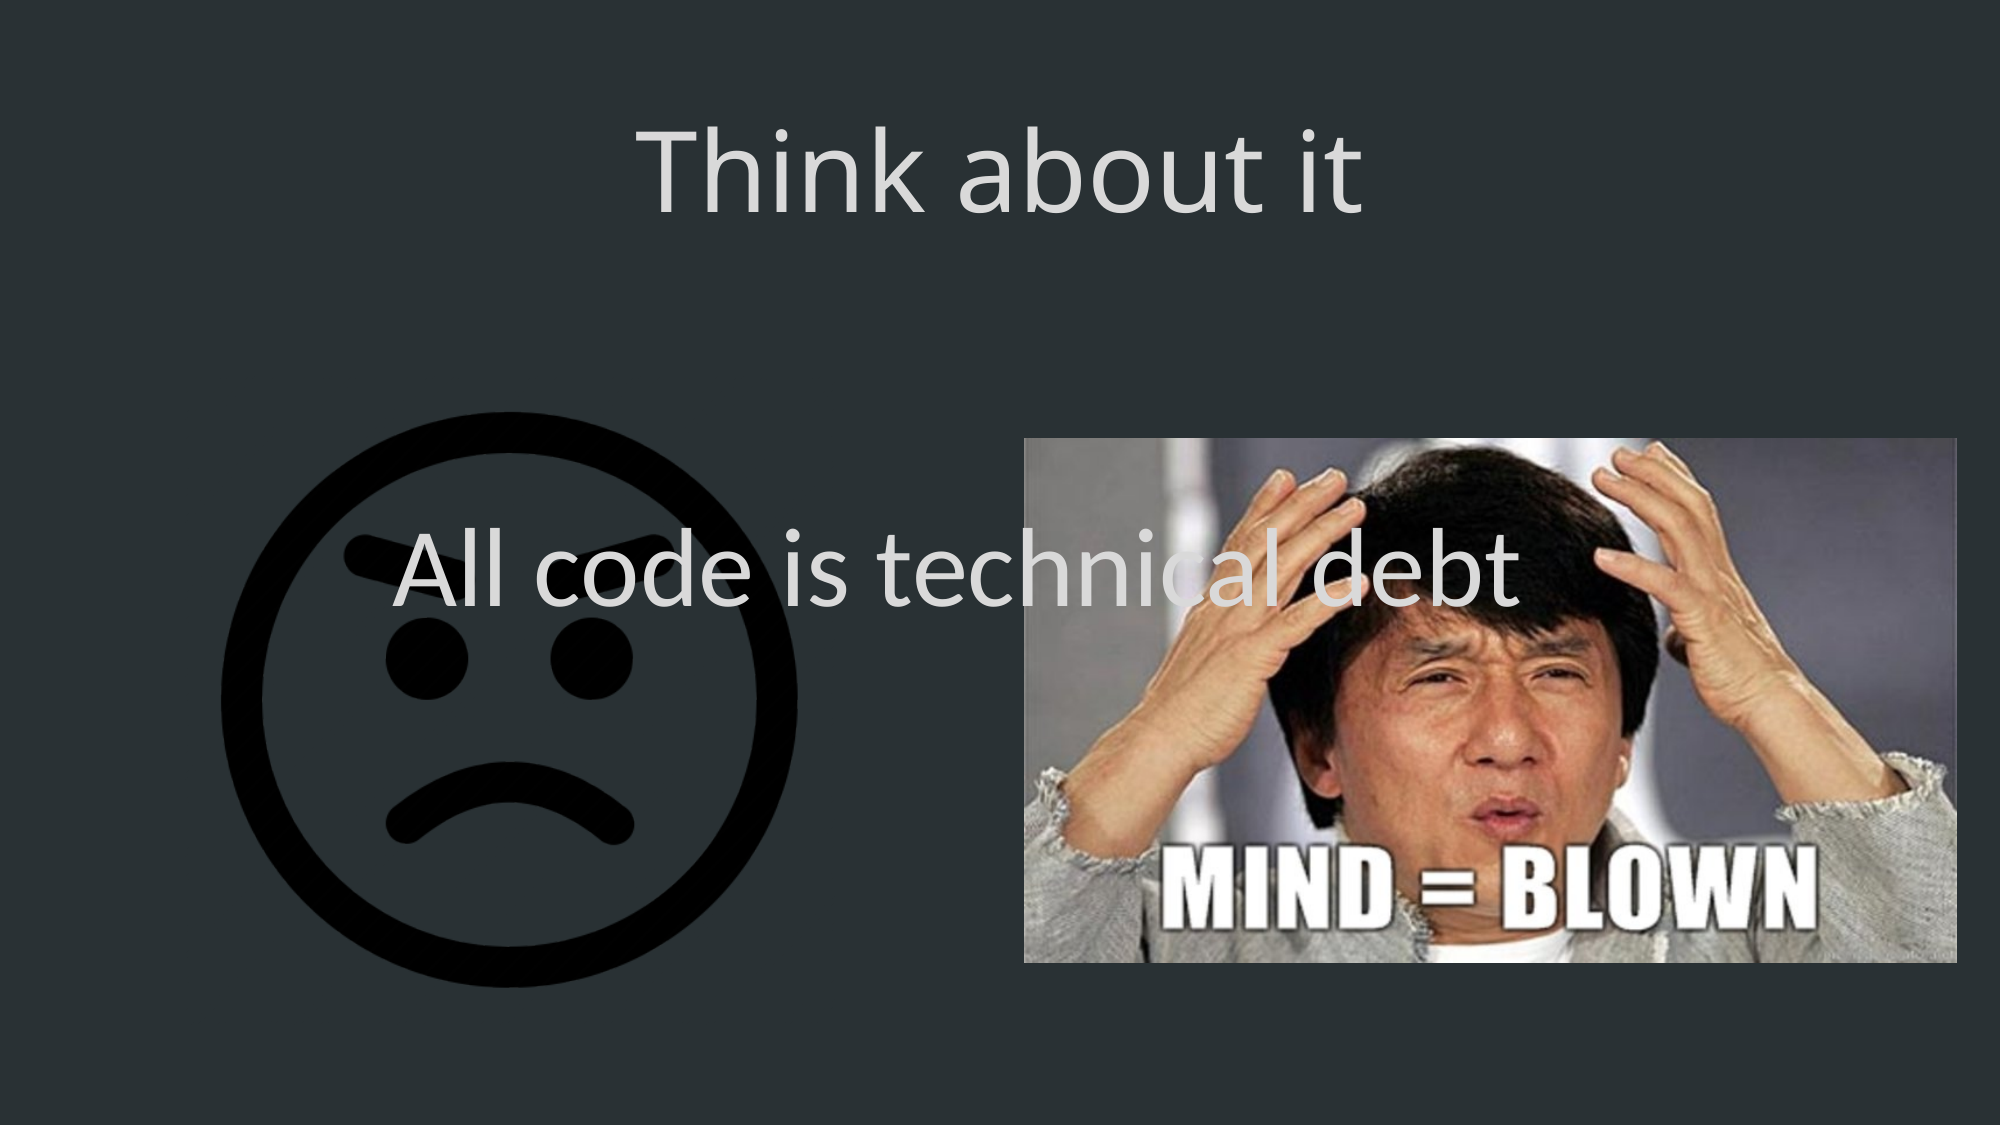

# Think about it
All code is technical debt